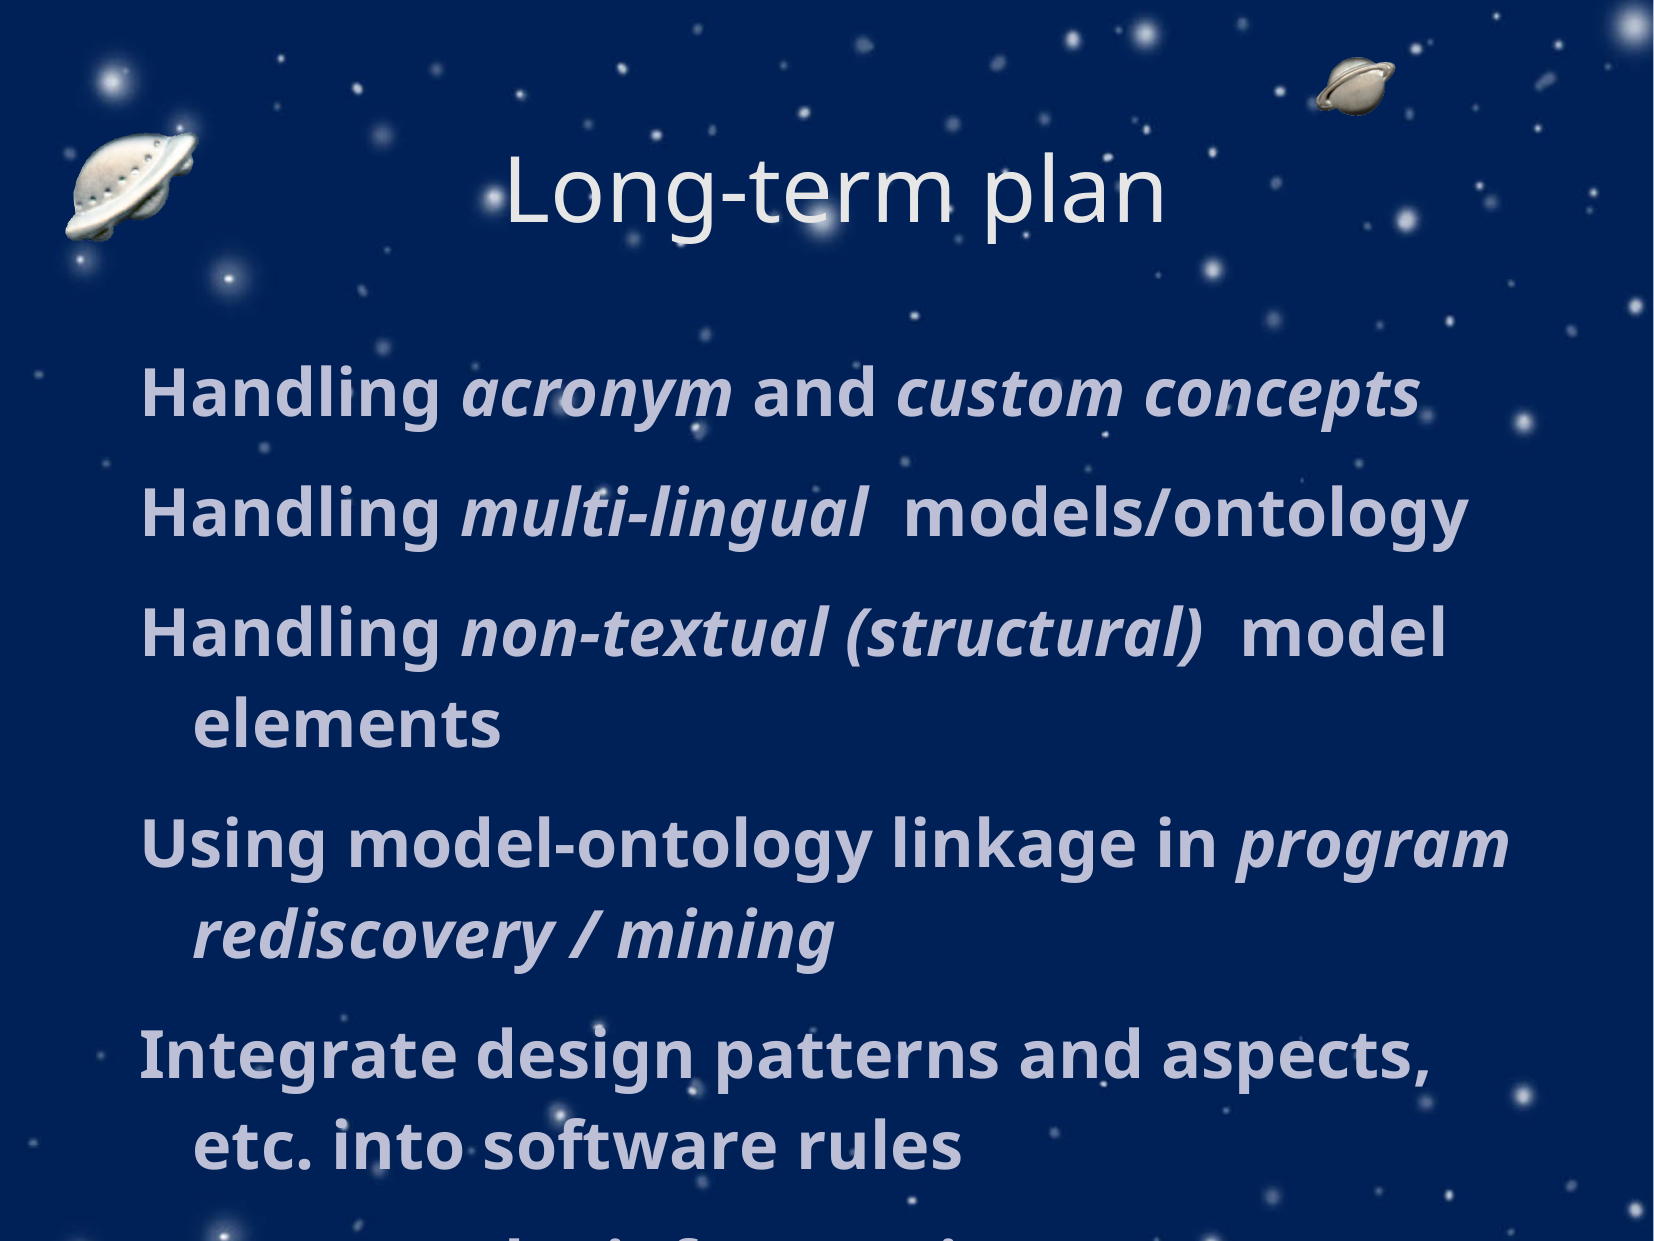

# Long-term plan
Handling acronym and custom concepts
Handling multi-lingual models/ontology
Handling non-textual (structural) model elements
Using model-ontology linkage in program rediscovery / mining
Integrate design patterns and aspects, etc. into software rules
Integrate the inference in program/document validation